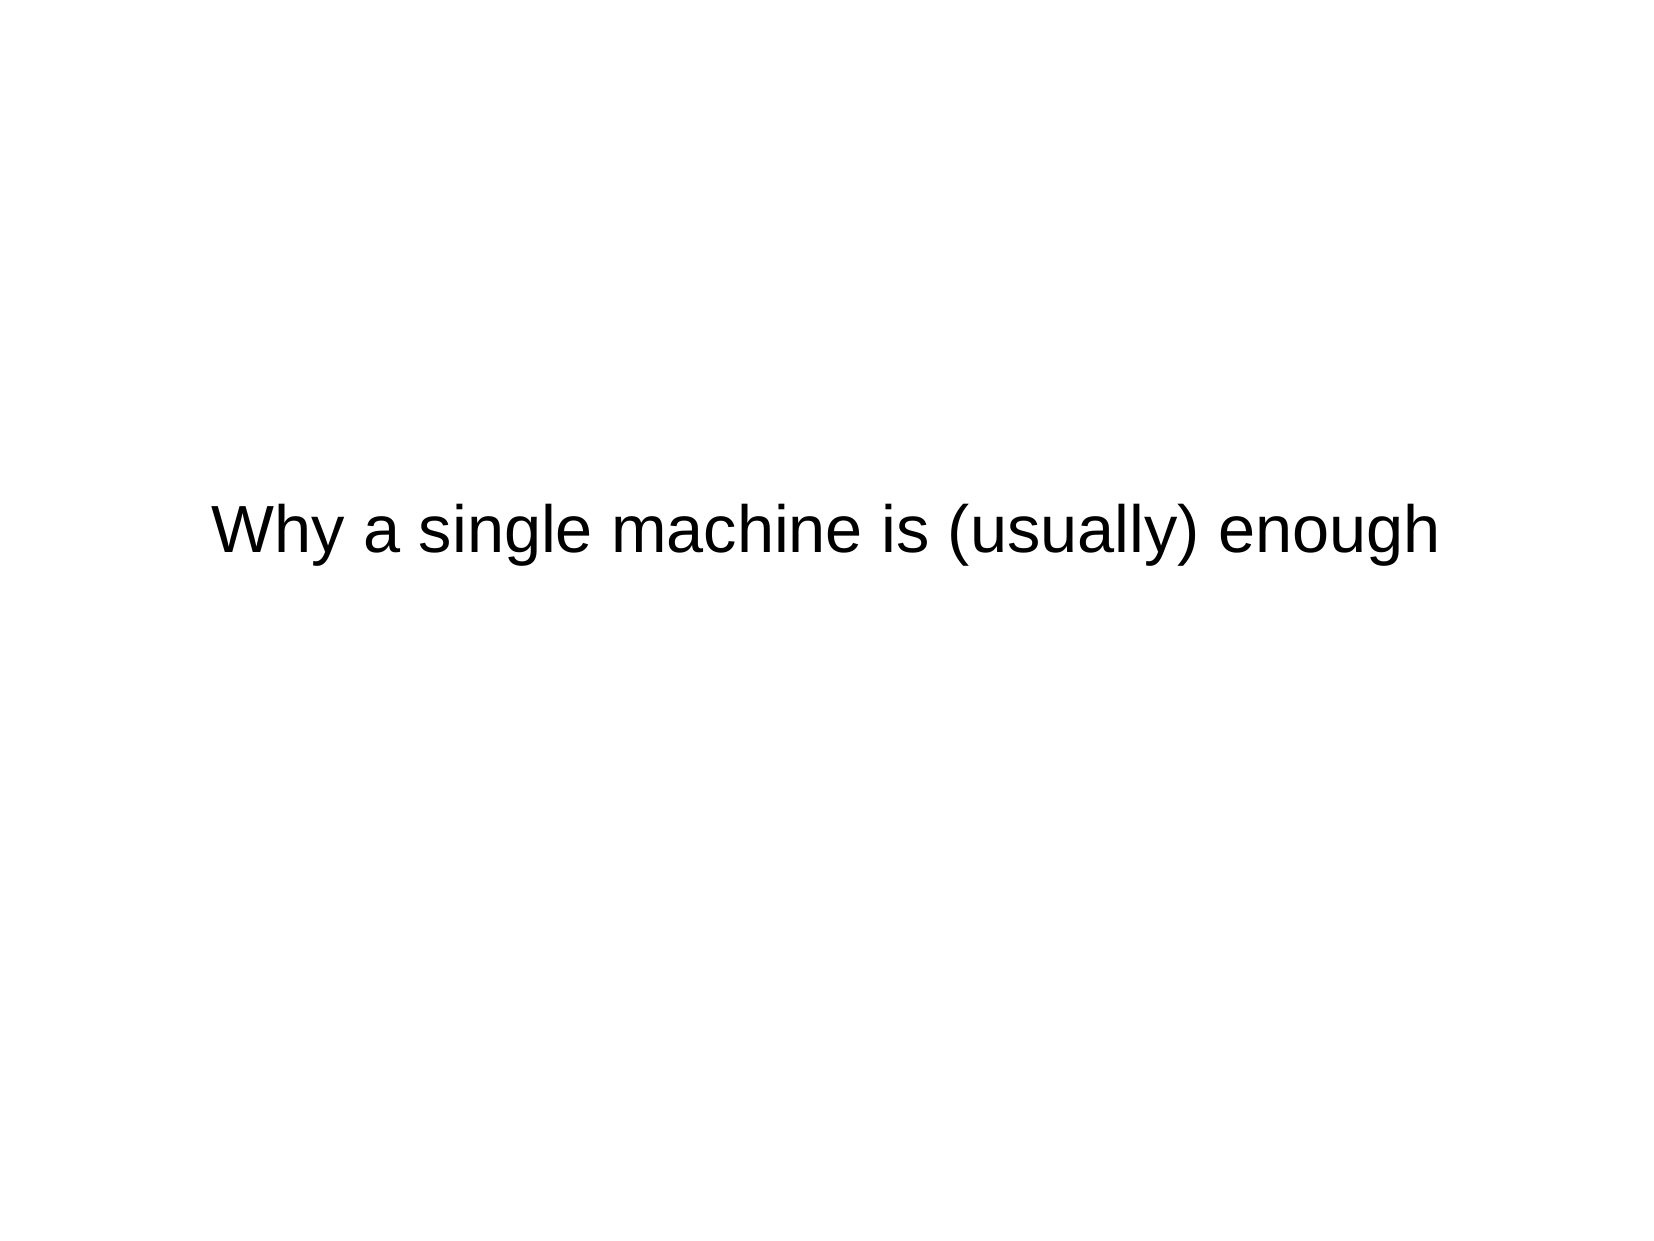

# Why a single machine is (usually) enough